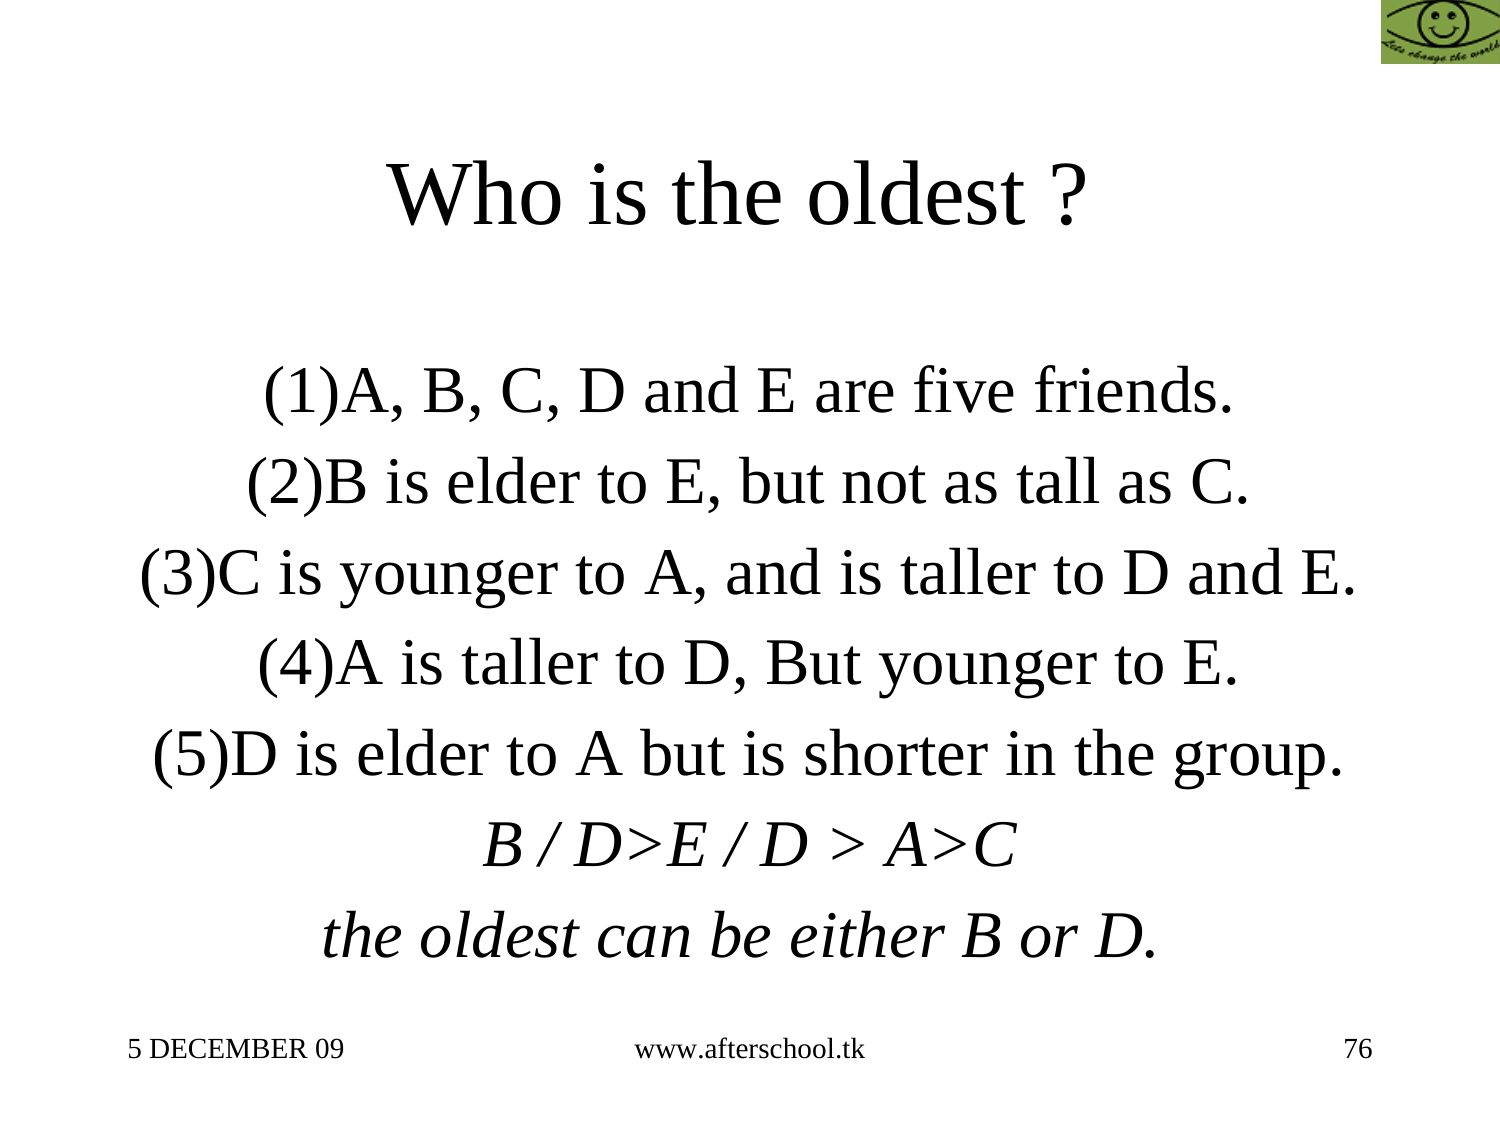

# Who is the oldest ?
(1)A, B, C, D and E are five friends.
(2)B is elder to E, but not as tall as C.
(3)C is younger to A, and is taller to D and E.
(4)A is taller to D, But younger to E.
(5)D is elder to A but is shorter in the group.
B / D>E / D > A>C
the oldest can be either B or D.
MFI Seminar Jain PG College
AFTERSCHOOOL centre for social entrepreneurship
76